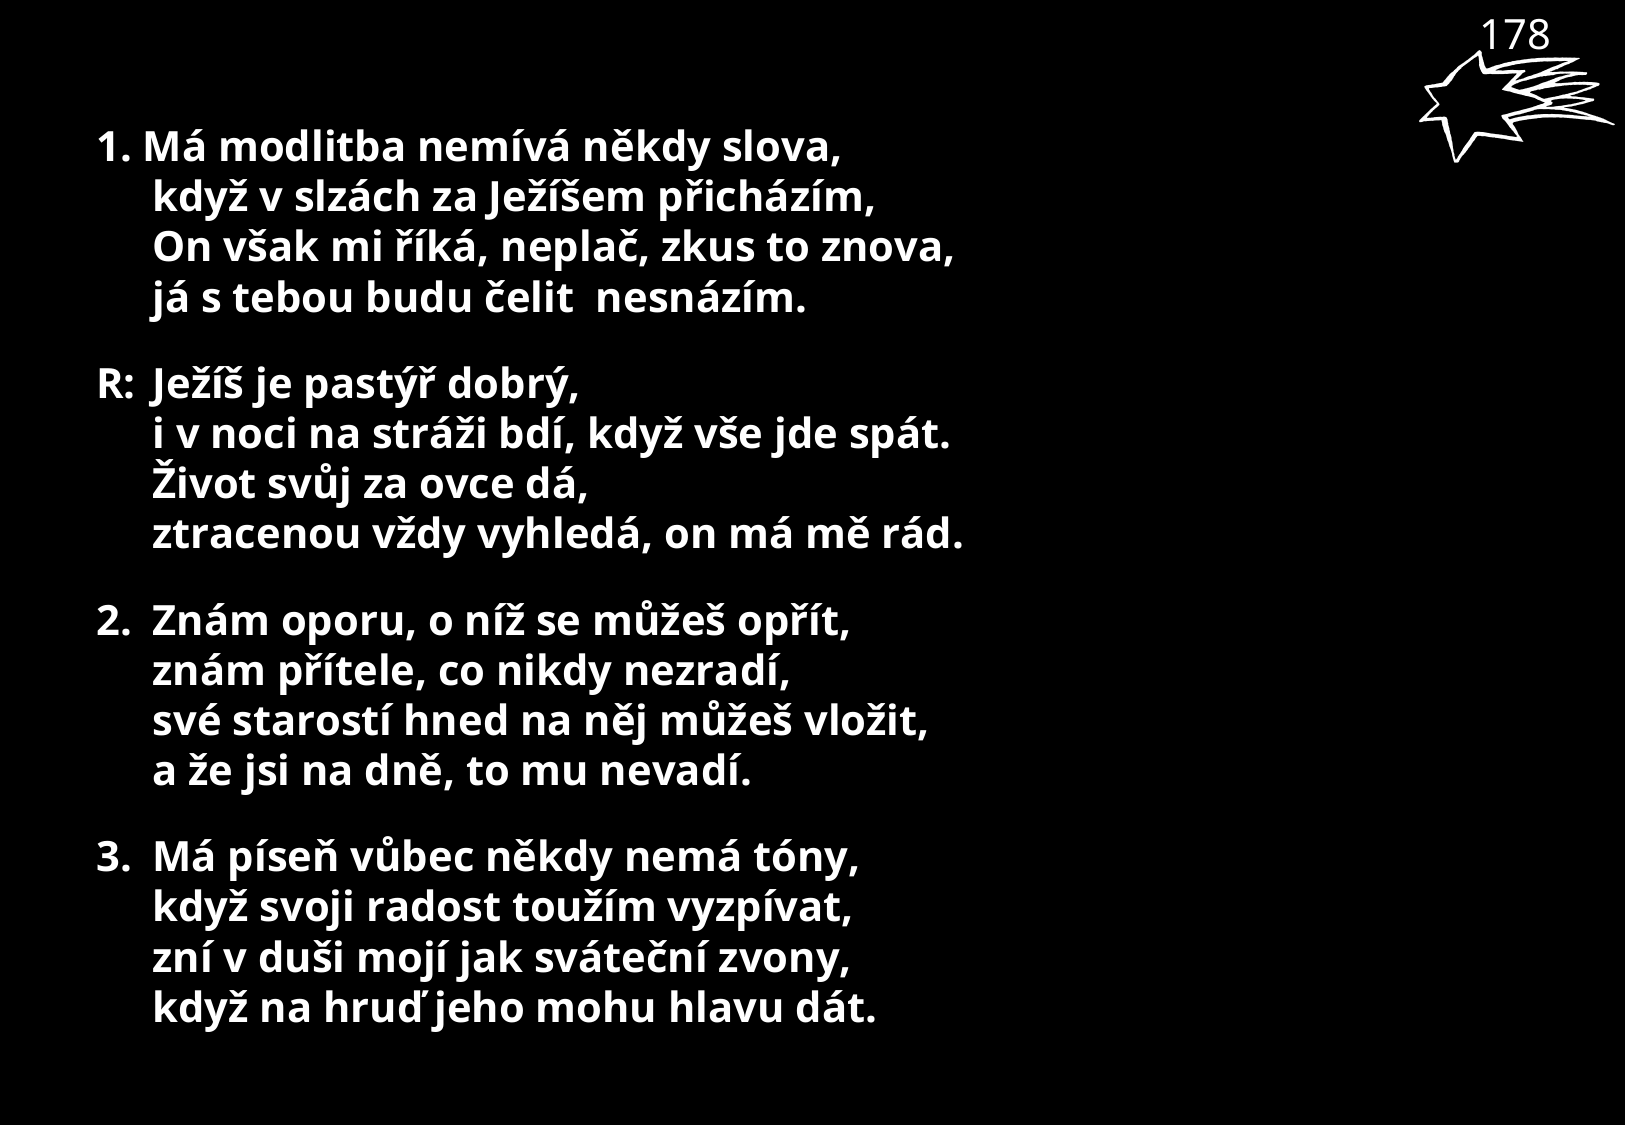

178
# 1. Má modlitba nemívá někdy slova, když v slzách za Ježíšem přicházím, On však mi říká, neplač, zkus to znova, já s tebou budu čelit nesnázím.
R: 	Ježíš je pastýř dobrý,
i v noci na stráži bdí, když vše jde spát.
Život svůj za ovce dá,
ztracenou vždy vyhledá, on má mě rád.
2.	Znám oporu, o níž se můžeš opřít,
znám přítele, co nikdy nezradí,
své starostí hned na něj můžeš vložit,
a že jsi na dně, to mu nevadí.
3. 	Má píseň vůbec někdy nemá tóny,
když svoji radost toužím vyzpívat,
zní v duši mojí jak sváteční zvony,
když na hruď jeho mohu hlavu dát.